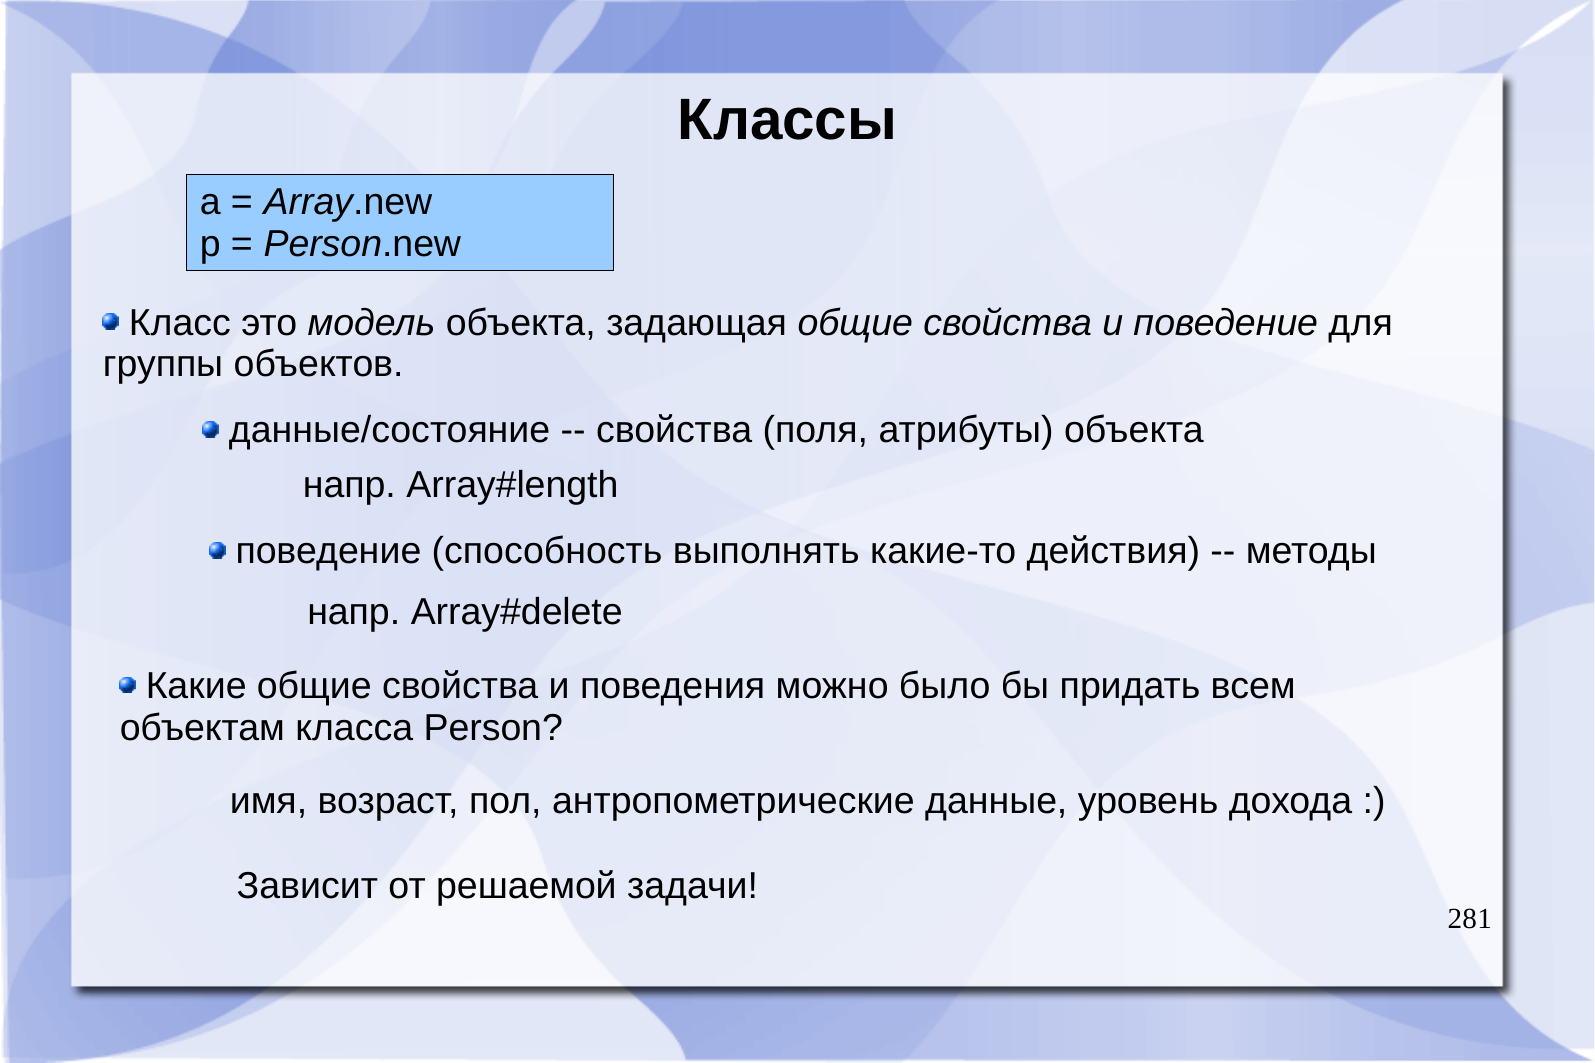

# Классы
a = Array.new
p = Person.new
 Класс это модель объекта, задающая общие свойства и поведение для группы объектов.
 данные/состояние -- свойства (поля, атрибуты) объекта
напр. Array#length
 поведение (способность выполнять какие-то действия) -- методы
напр. Array#delete
 Какие общие свойства и поведения можно было бы придать всем объектам класса Person?
имя, возраст, пол, антропометрические данные, уровень дохода :)
Зависит от решаемой задачи!
281